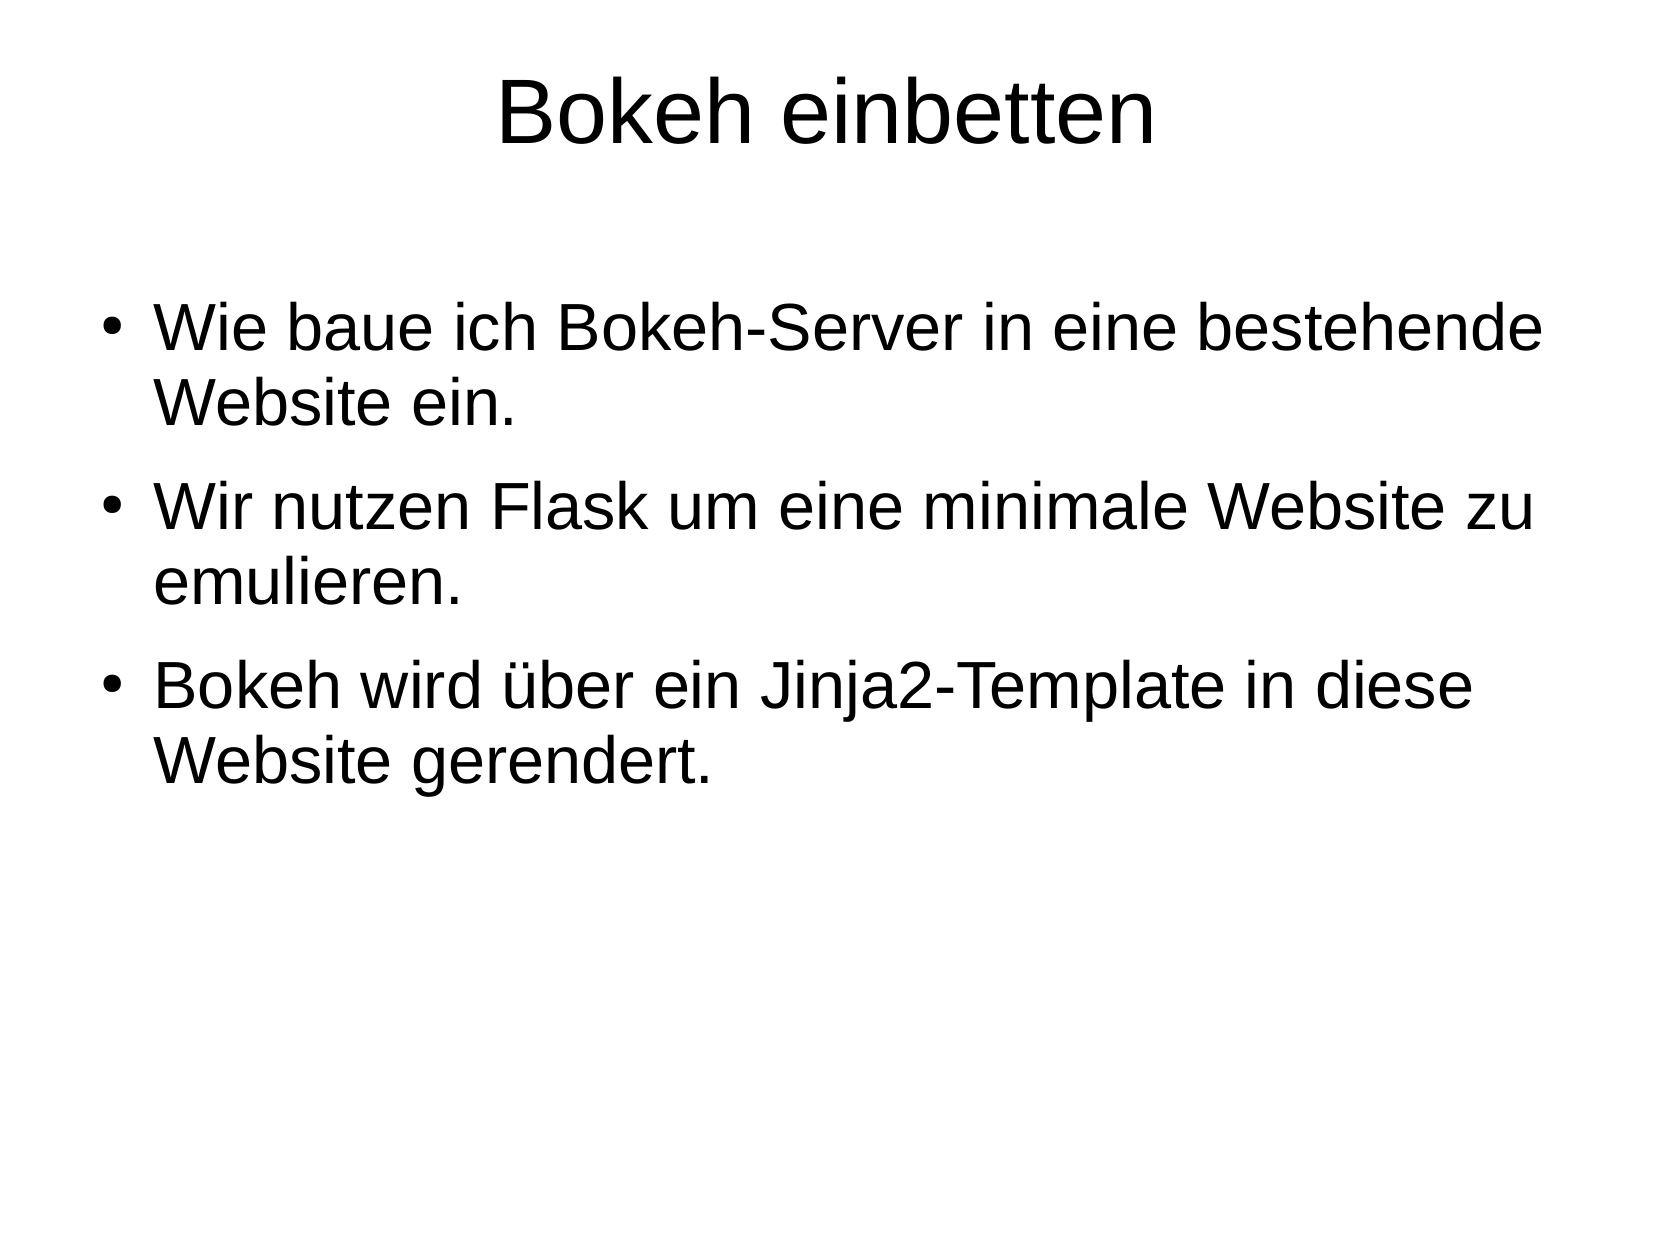

# Bokeh einbetten
Wie baue ich Bokeh-Server in eine bestehende Website ein.
Wir nutzen Flask um eine minimale Website zu emulieren.
Bokeh wird über ein Jinja2-Template in diese Website gerendert.